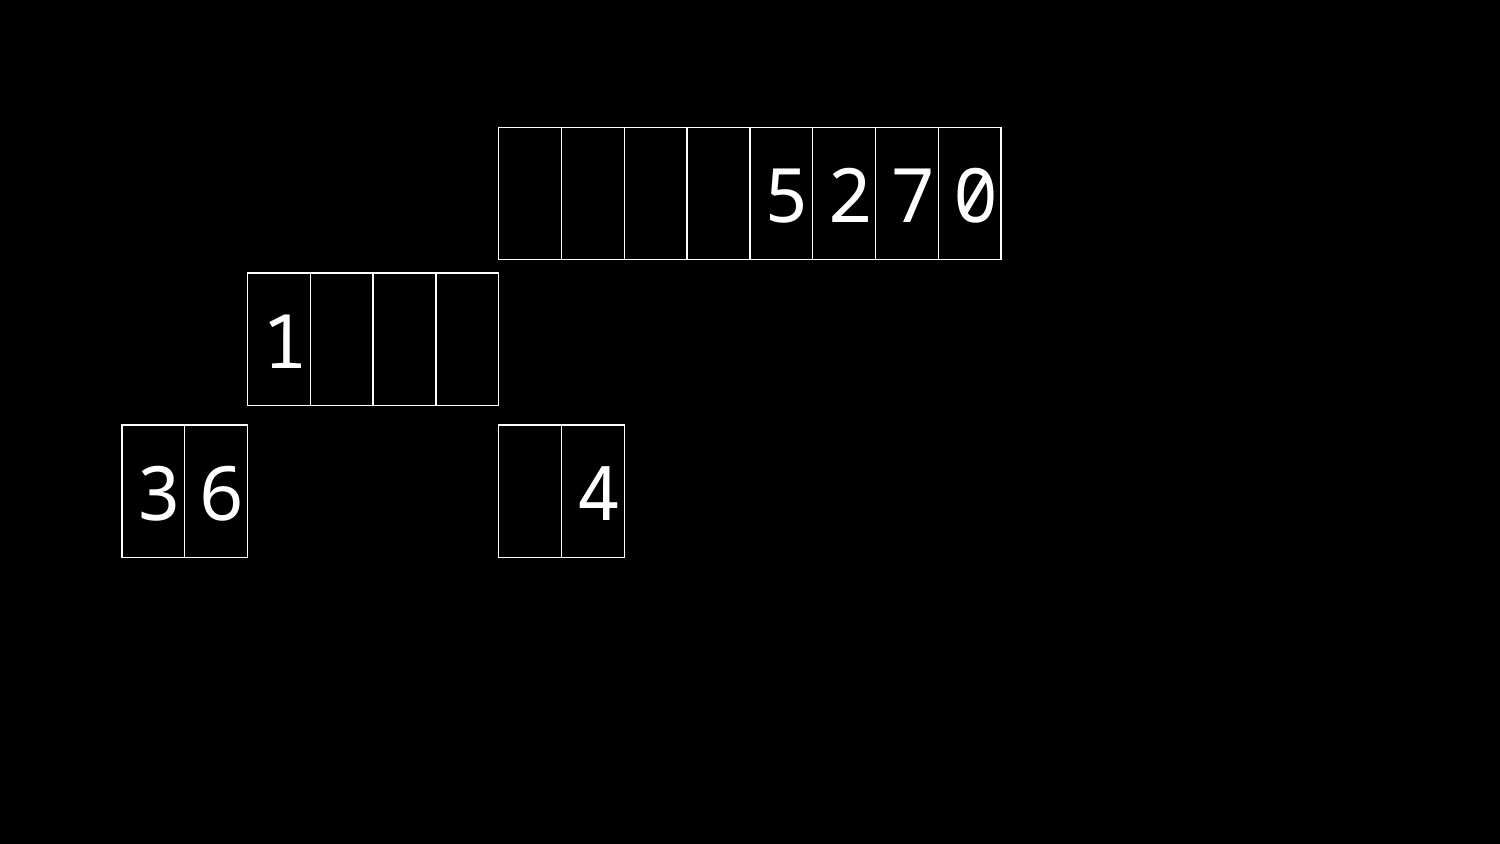

| | | | | 5 | 2 | 7 | 0 |
| --- | --- | --- | --- | --- | --- | --- | --- |
| 1 | | | |
| --- | --- | --- | --- |
| 3 | 6 |
| --- | --- |
| | 4 |
| --- | --- |